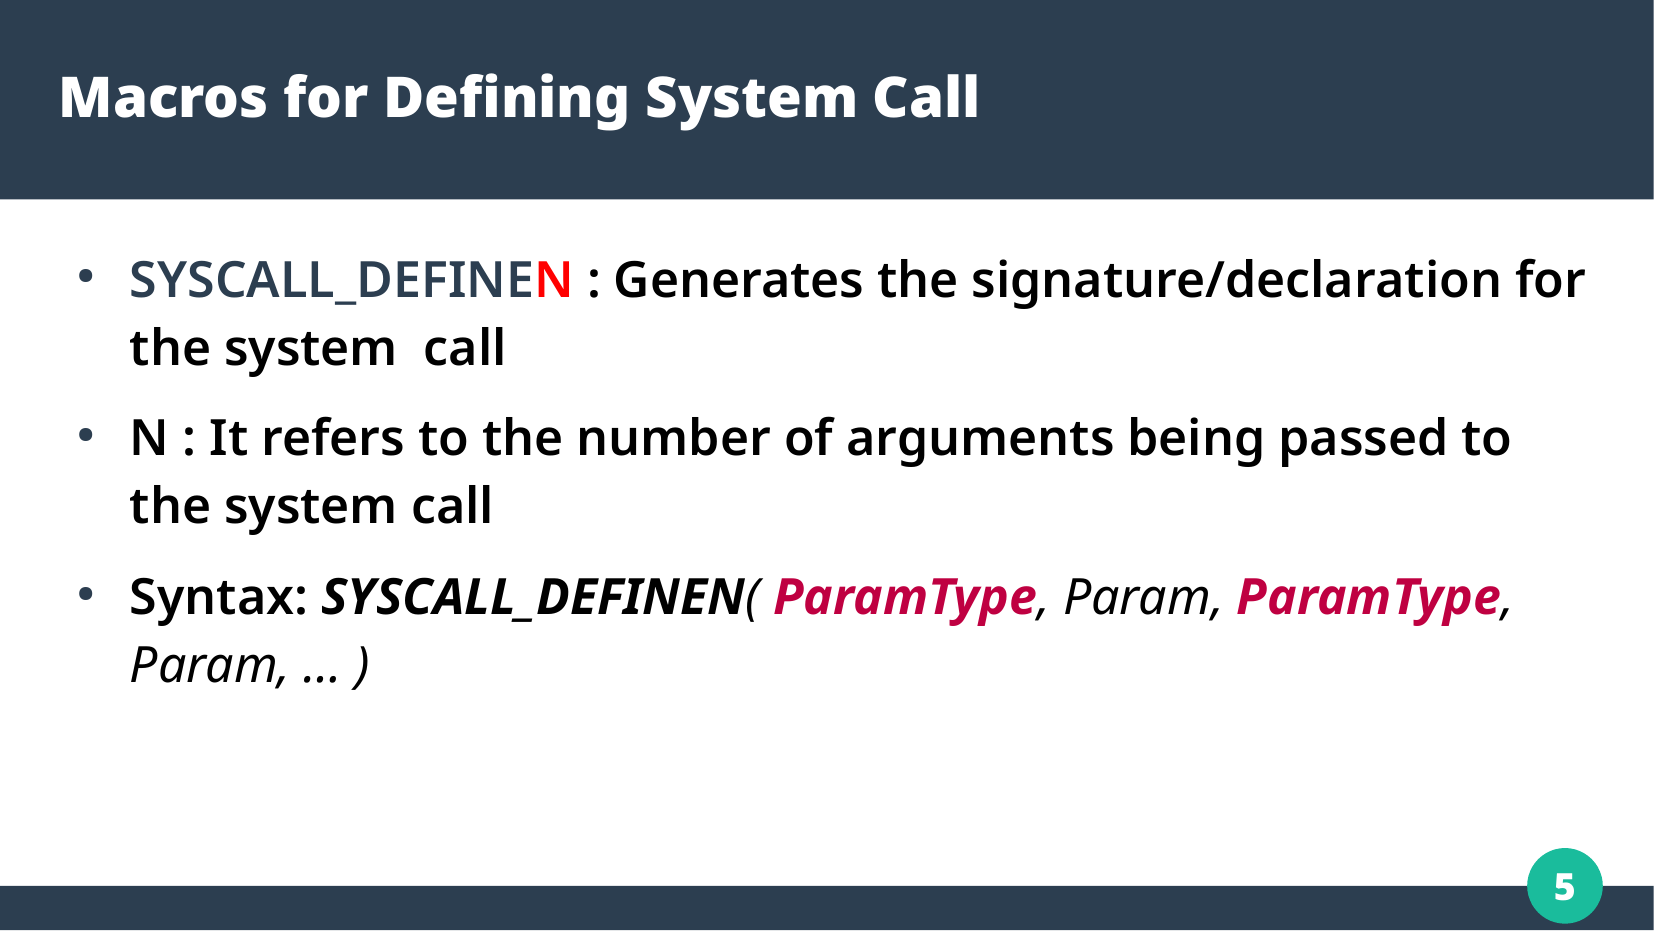

# Macros for Defining System Call
SYSCALL_DEFINEN : Generates the signature/declaration for the system call
N : It refers to the number of arguments being passed to the system call
Syntax: SYSCALL_DEFINEN( ParamType, Param, ParamType, Param, … )